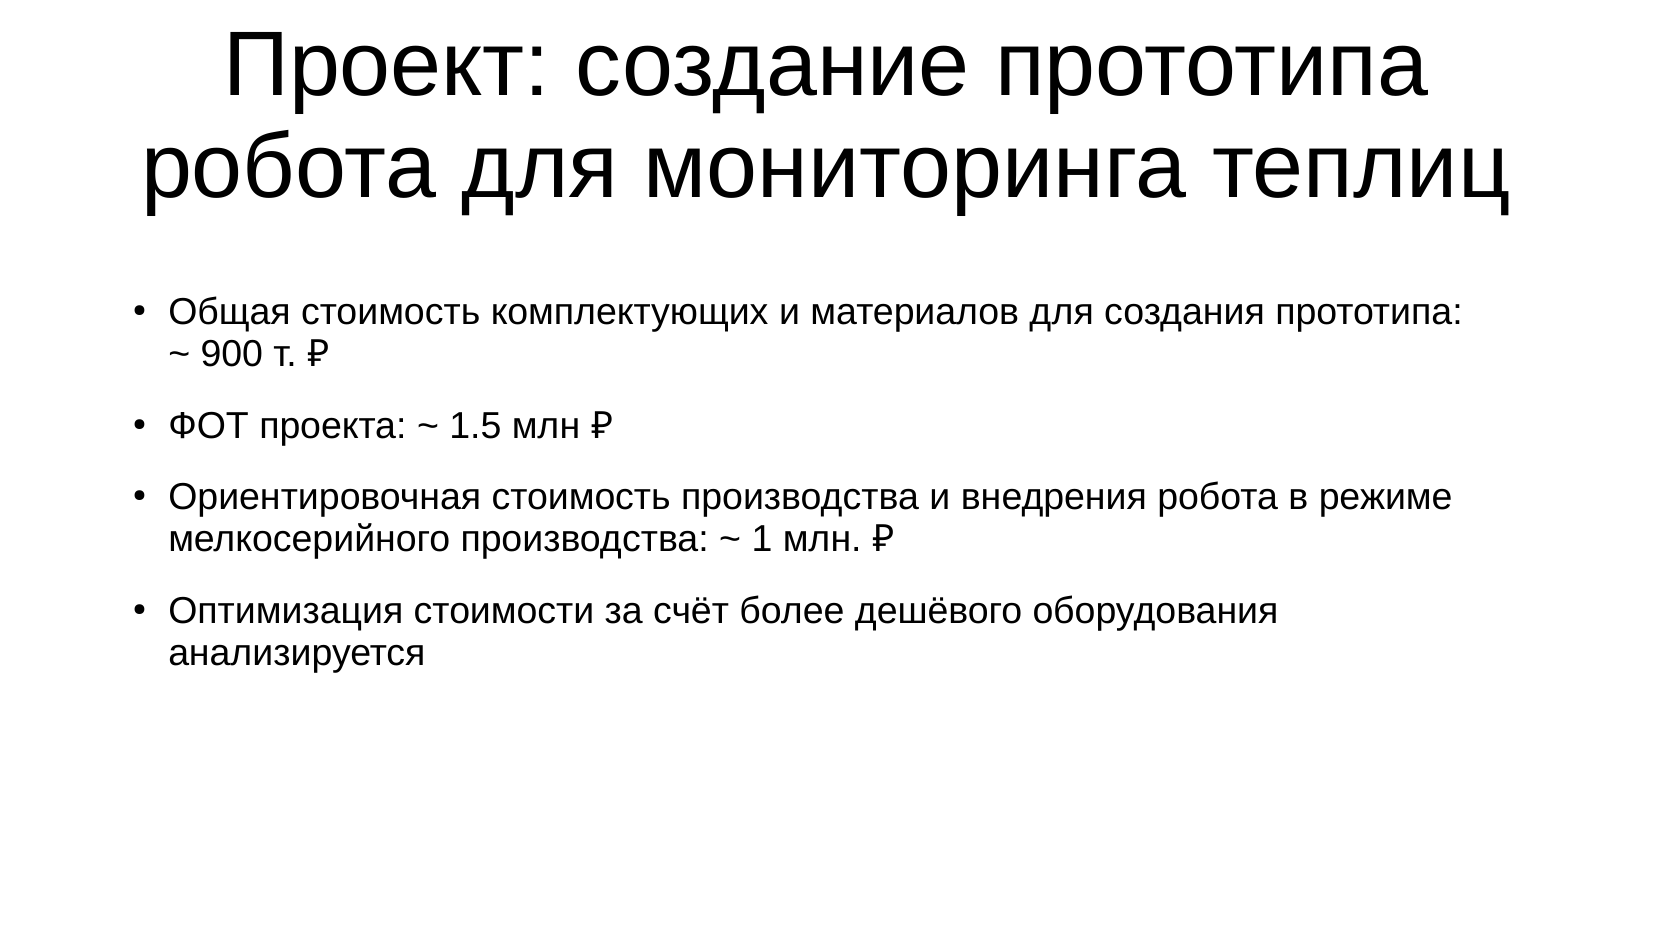

# Проект: создание прототипа робота для мониторинга теплиц
Общая стоимость комплектующих и материалов для создания прототипа:
~ 900 т. ₽
ФОТ проекта: ~ 1.5 млн ₽
Ориентировочная стоимость производства и внедрения робота в режиме мелкосерийного производства: ~ 1 млн. ₽
Оптимизация стоимости за счёт более дешёвого оборудования анализируется